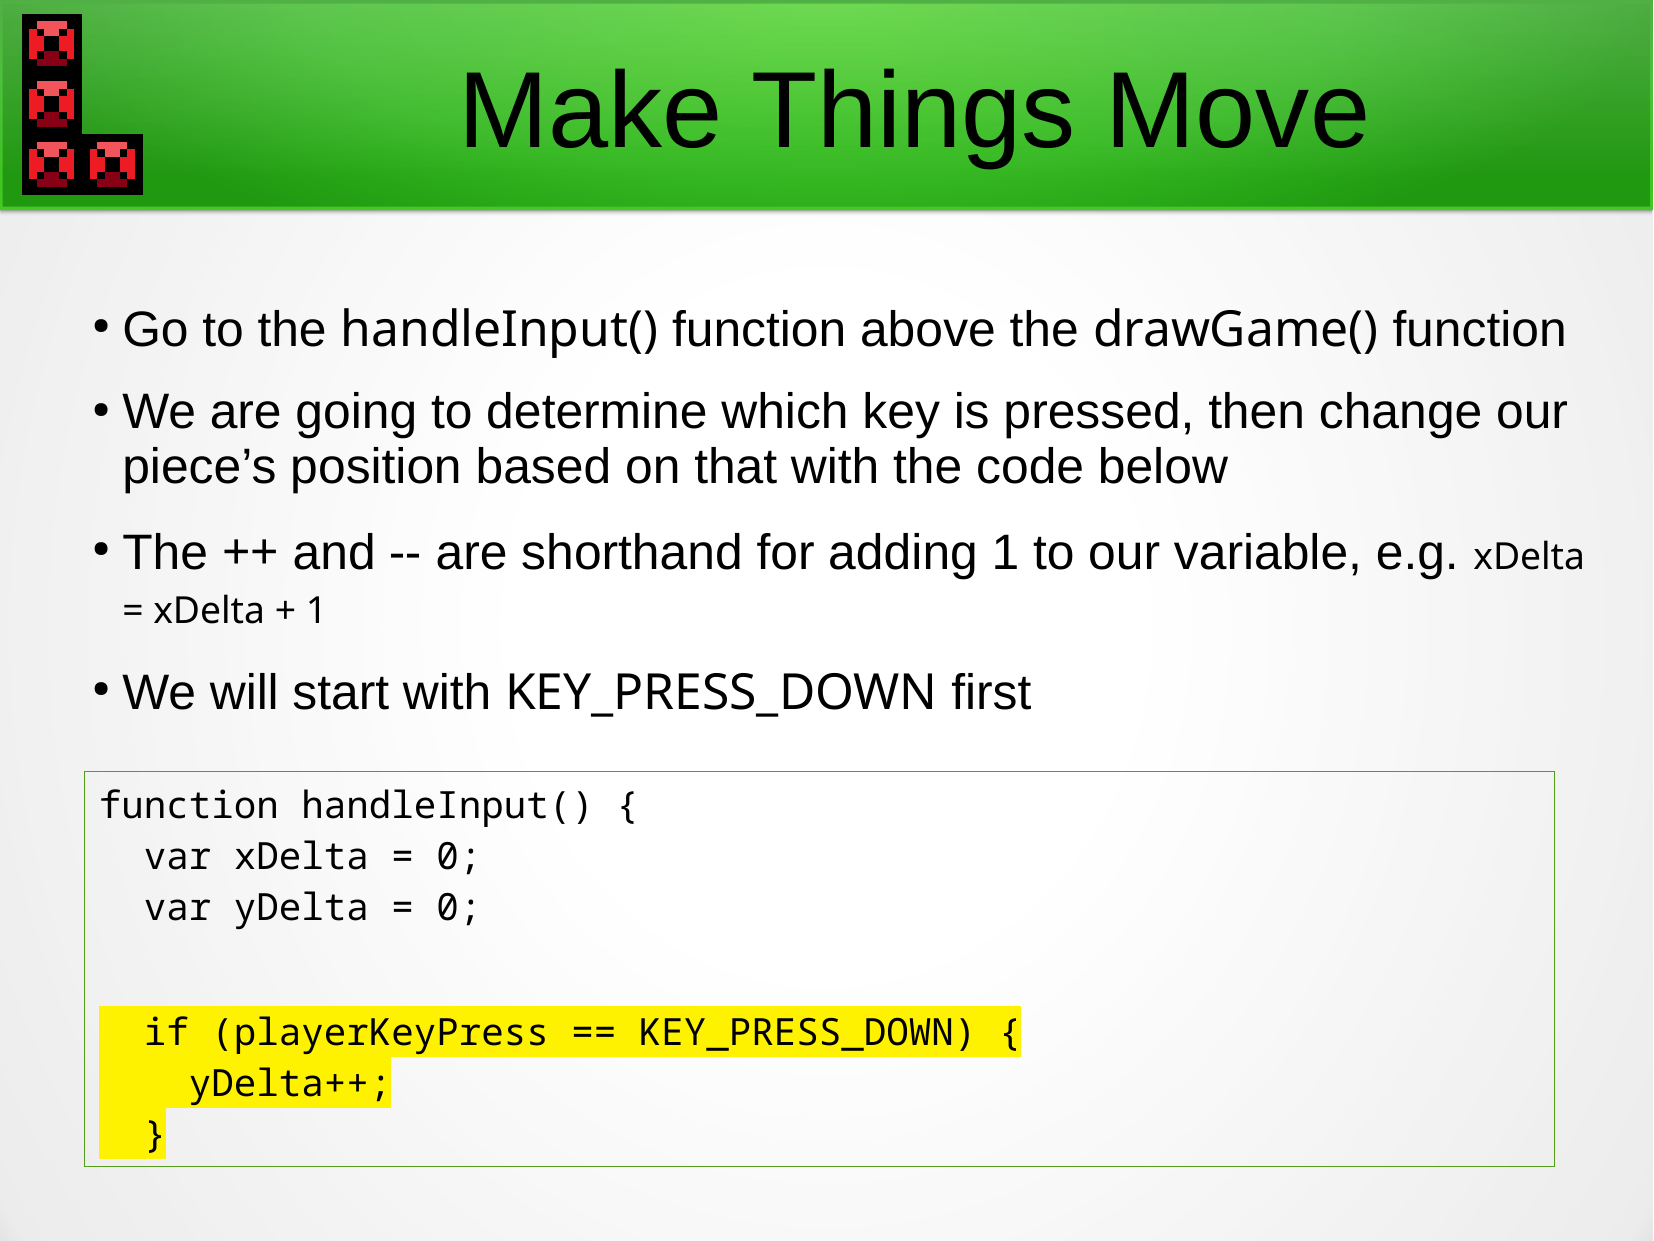

# Make Things Move
Go to the handleInput() function above the drawGame() function
We are going to determine which key is pressed, then change our piece’s position based on that with the code below
The ++ and -- are shorthand for adding 1 to our variable, e.g. xDelta = xDelta + 1
We will start with KEY_PRESS_DOWN first
function handleInput() {
 var xDelta = 0;
 var yDelta = 0;
 if (playerKeyPress == KEY_PRESS_DOWN) {
 yDelta++;
 }